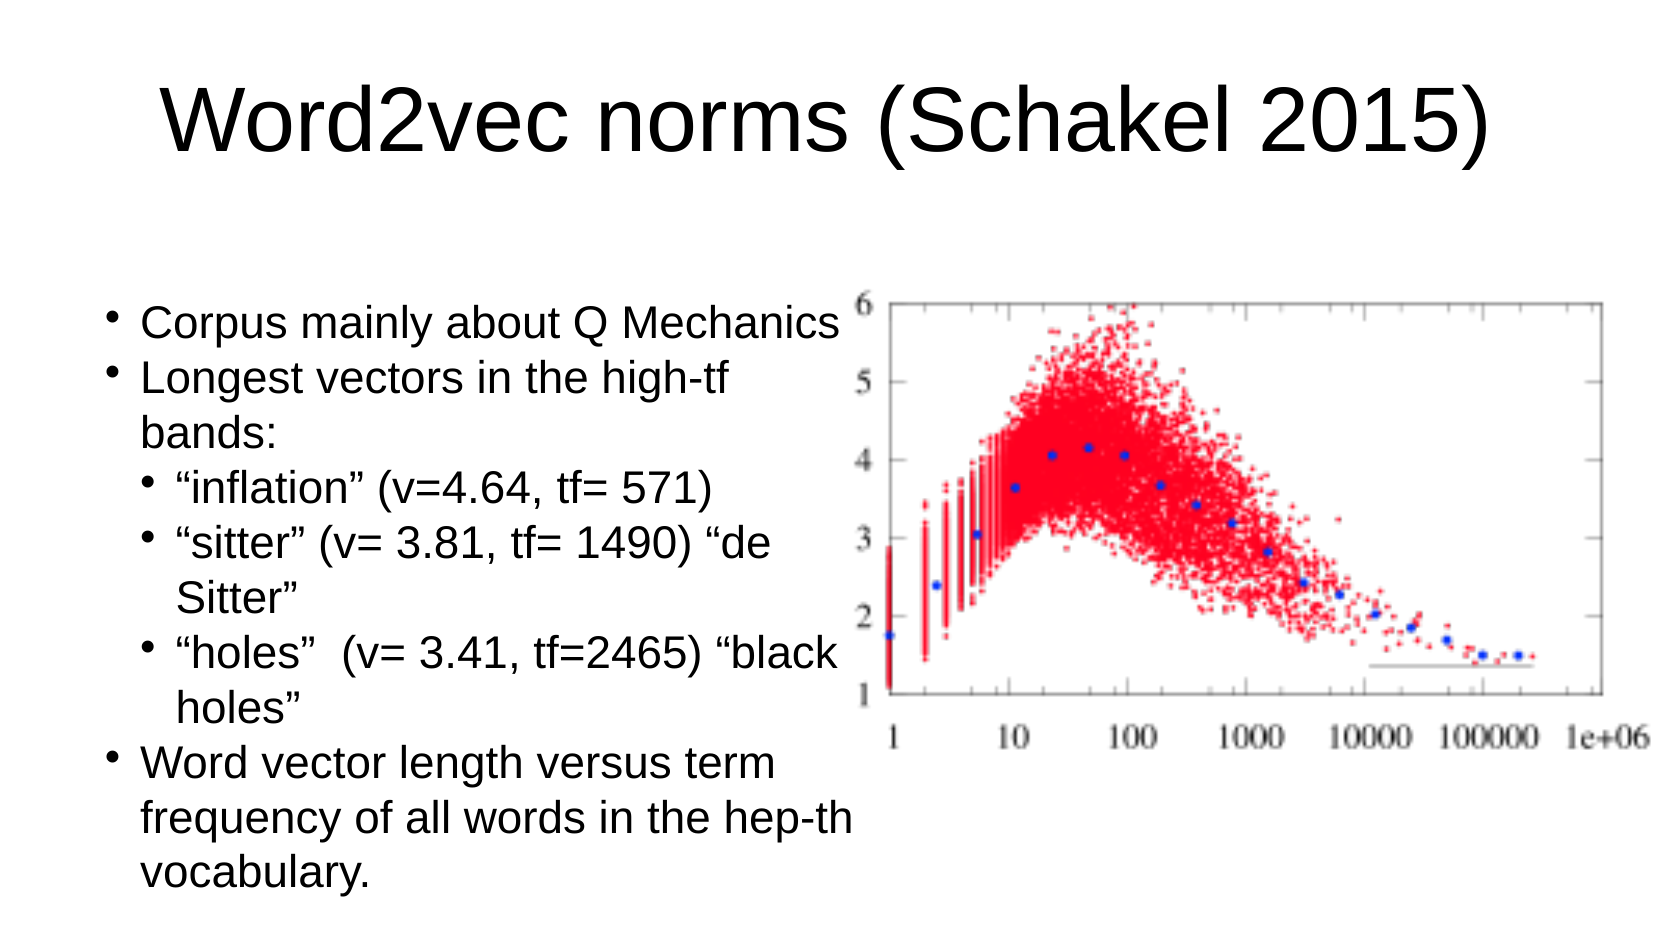

Word2vec norms (Schakel 2015)
Corpus mainly about Q Mechanics
Longest vectors in the high-tf bands:
“inflation” (v=4.64, tf= 571)
“sitter” (v= 3.81, tf= 1490) “de Sitter”
“holes” (v= 3.41, tf=2465) “black holes”
Word vector length versus term frequency of all words in the hep-th vocabulary.